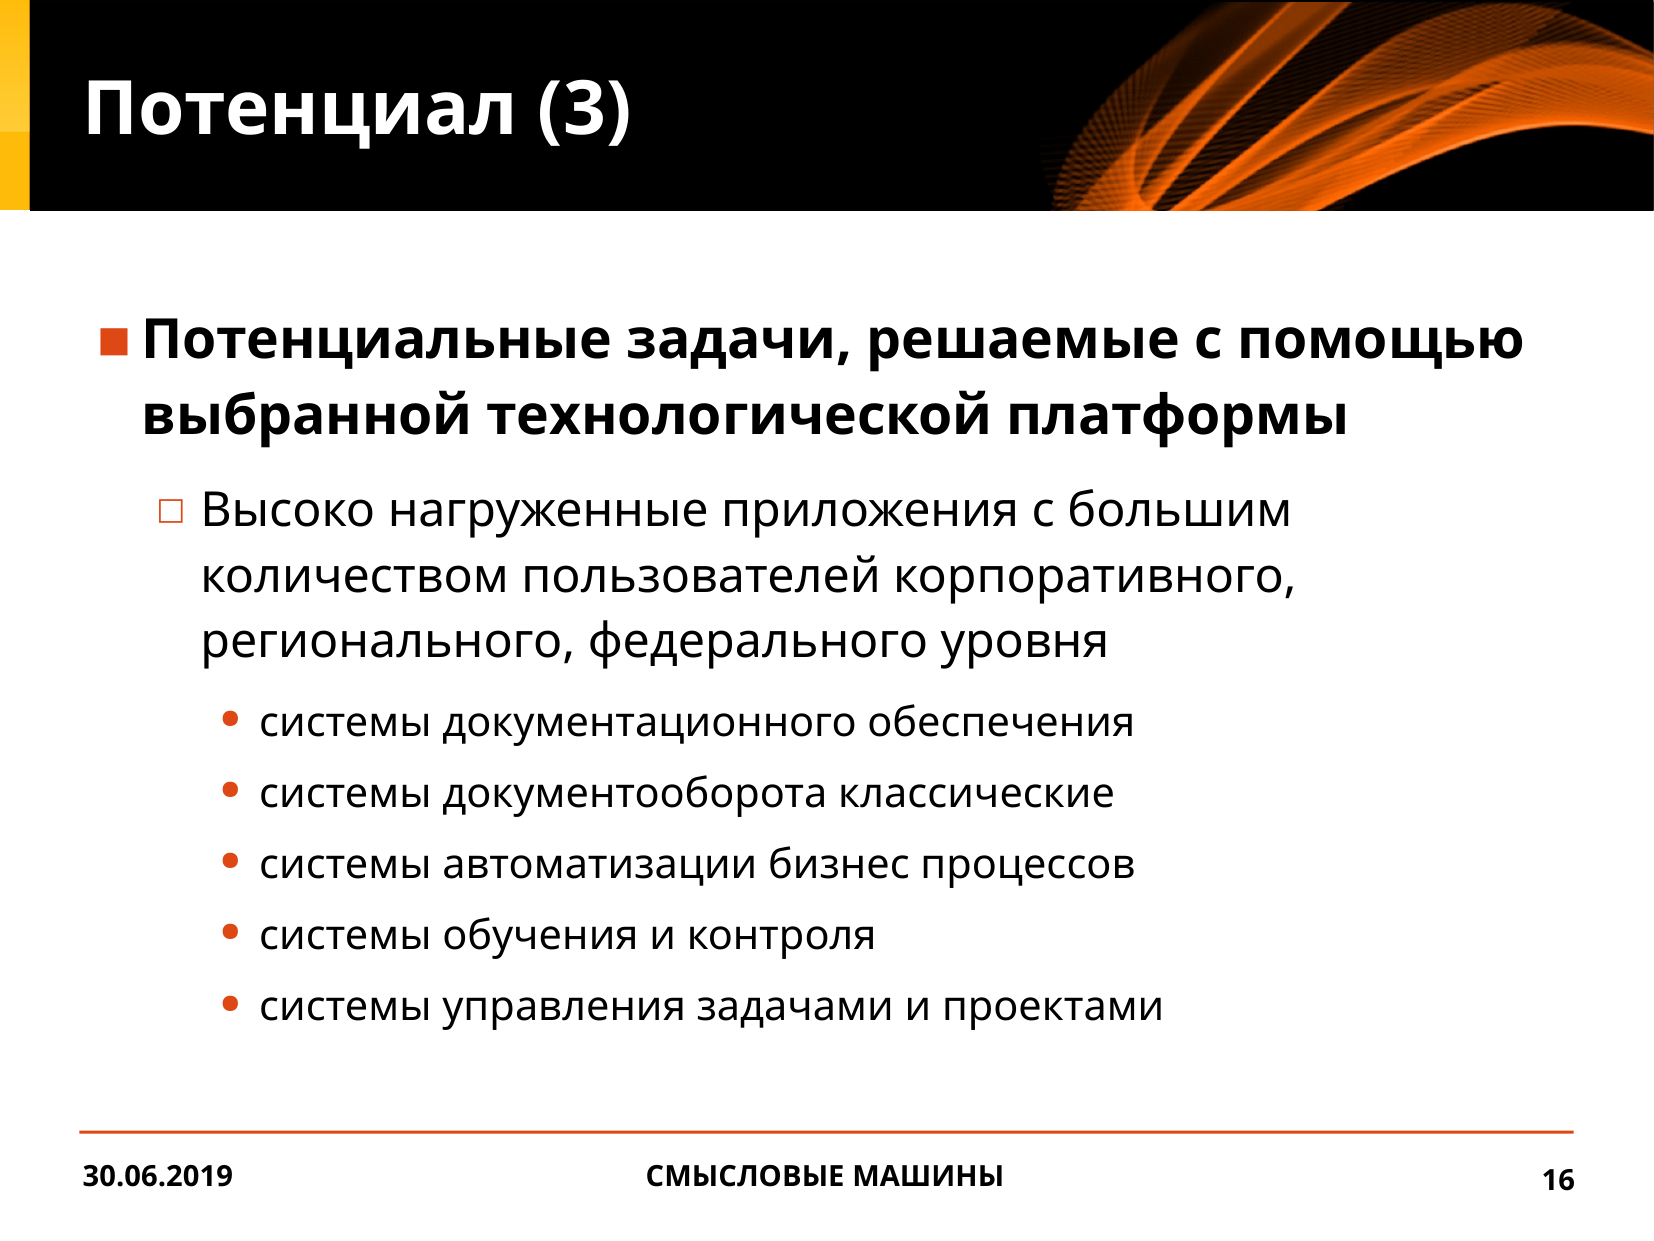

# Потенциал (3)
Потенциальные задачи, решаемые с помощью выбранной технологической платформы
Высоко нагруженные приложения с большим количеством пользователей корпоративного, регионального, федерального уровня
системы документационного обеспечения
системы документооборота классические
системы автоматизации бизнес процессов
системы обучения и контроля
системы управления задачами и проектами